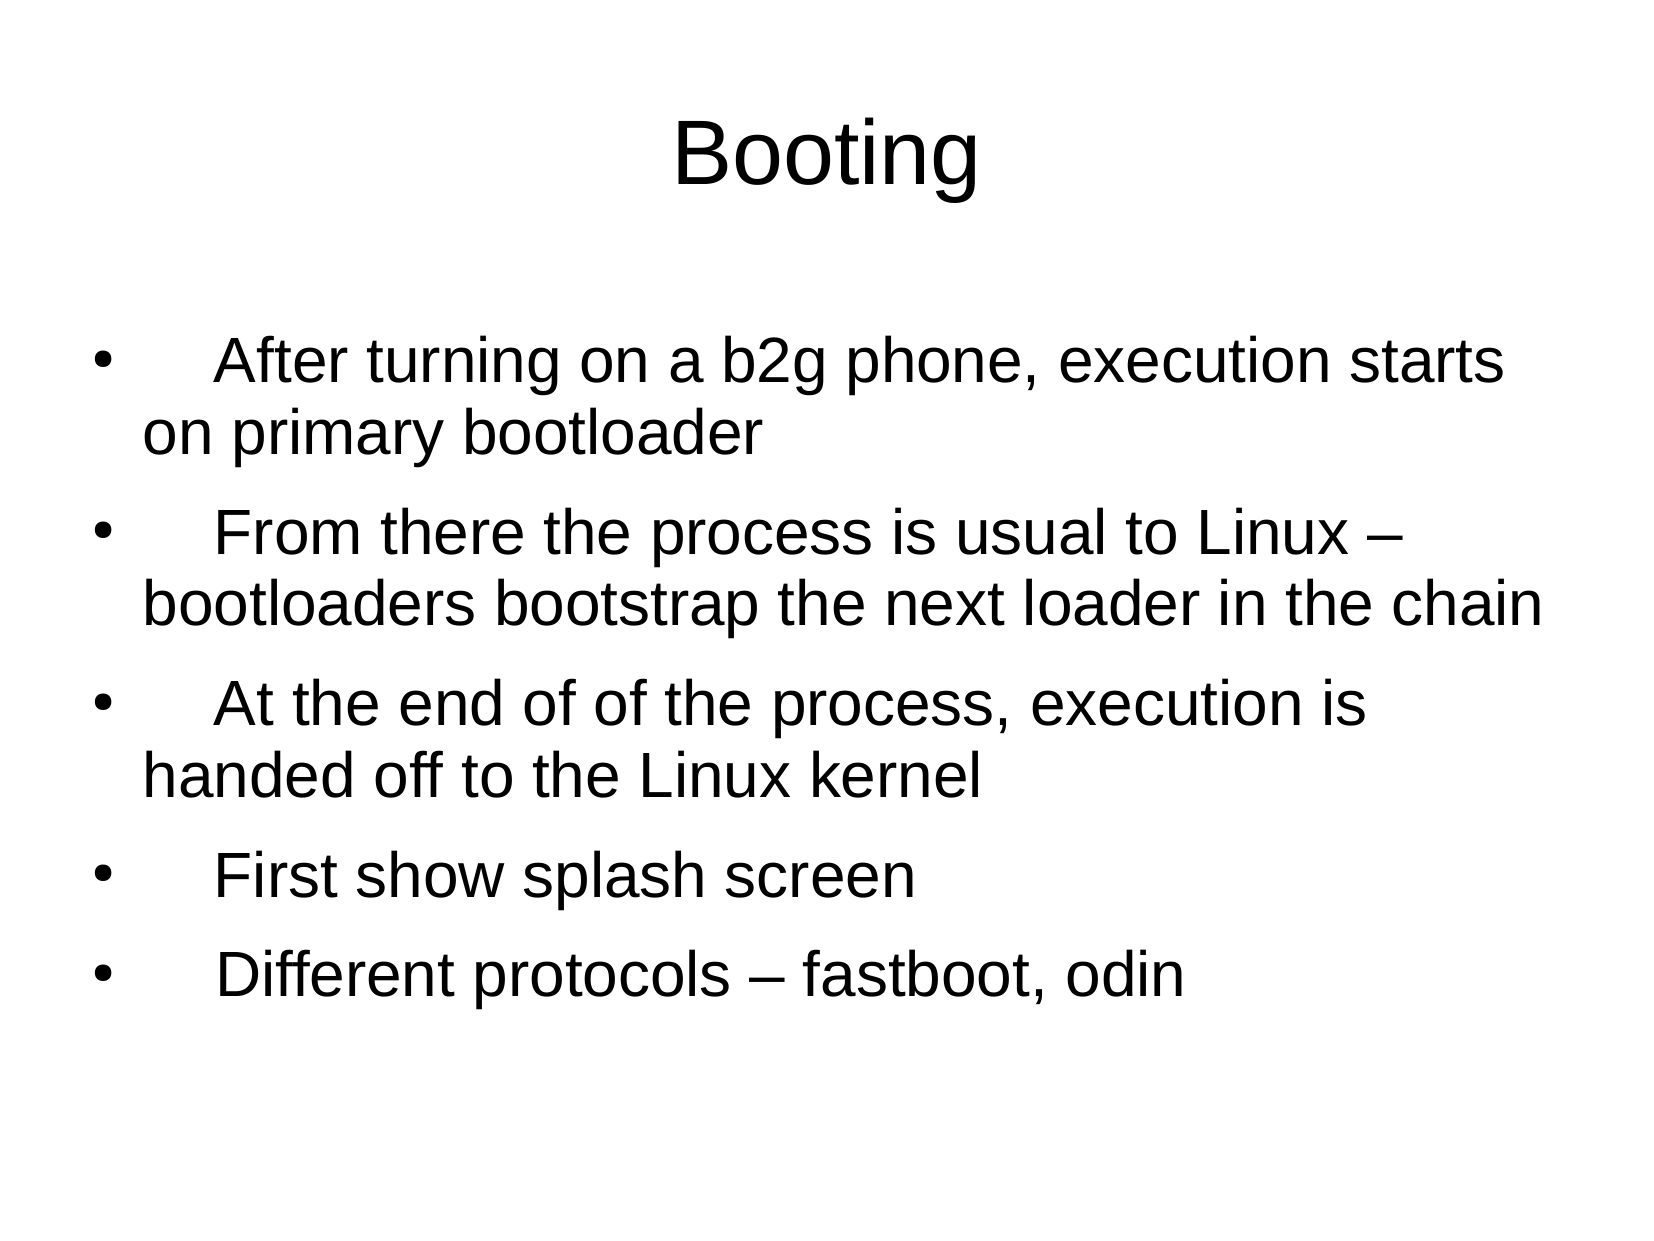

# Booting
 After turning on a b2g phone, execution starts on primary bootloader
 From there the process is usual to Linux – bootloaders bootstrap the next loader in the chain
 At the end of of the process, execution is handed off to the Linux kernel
 First show splash screen
 	Different protocols – fastboot, odin